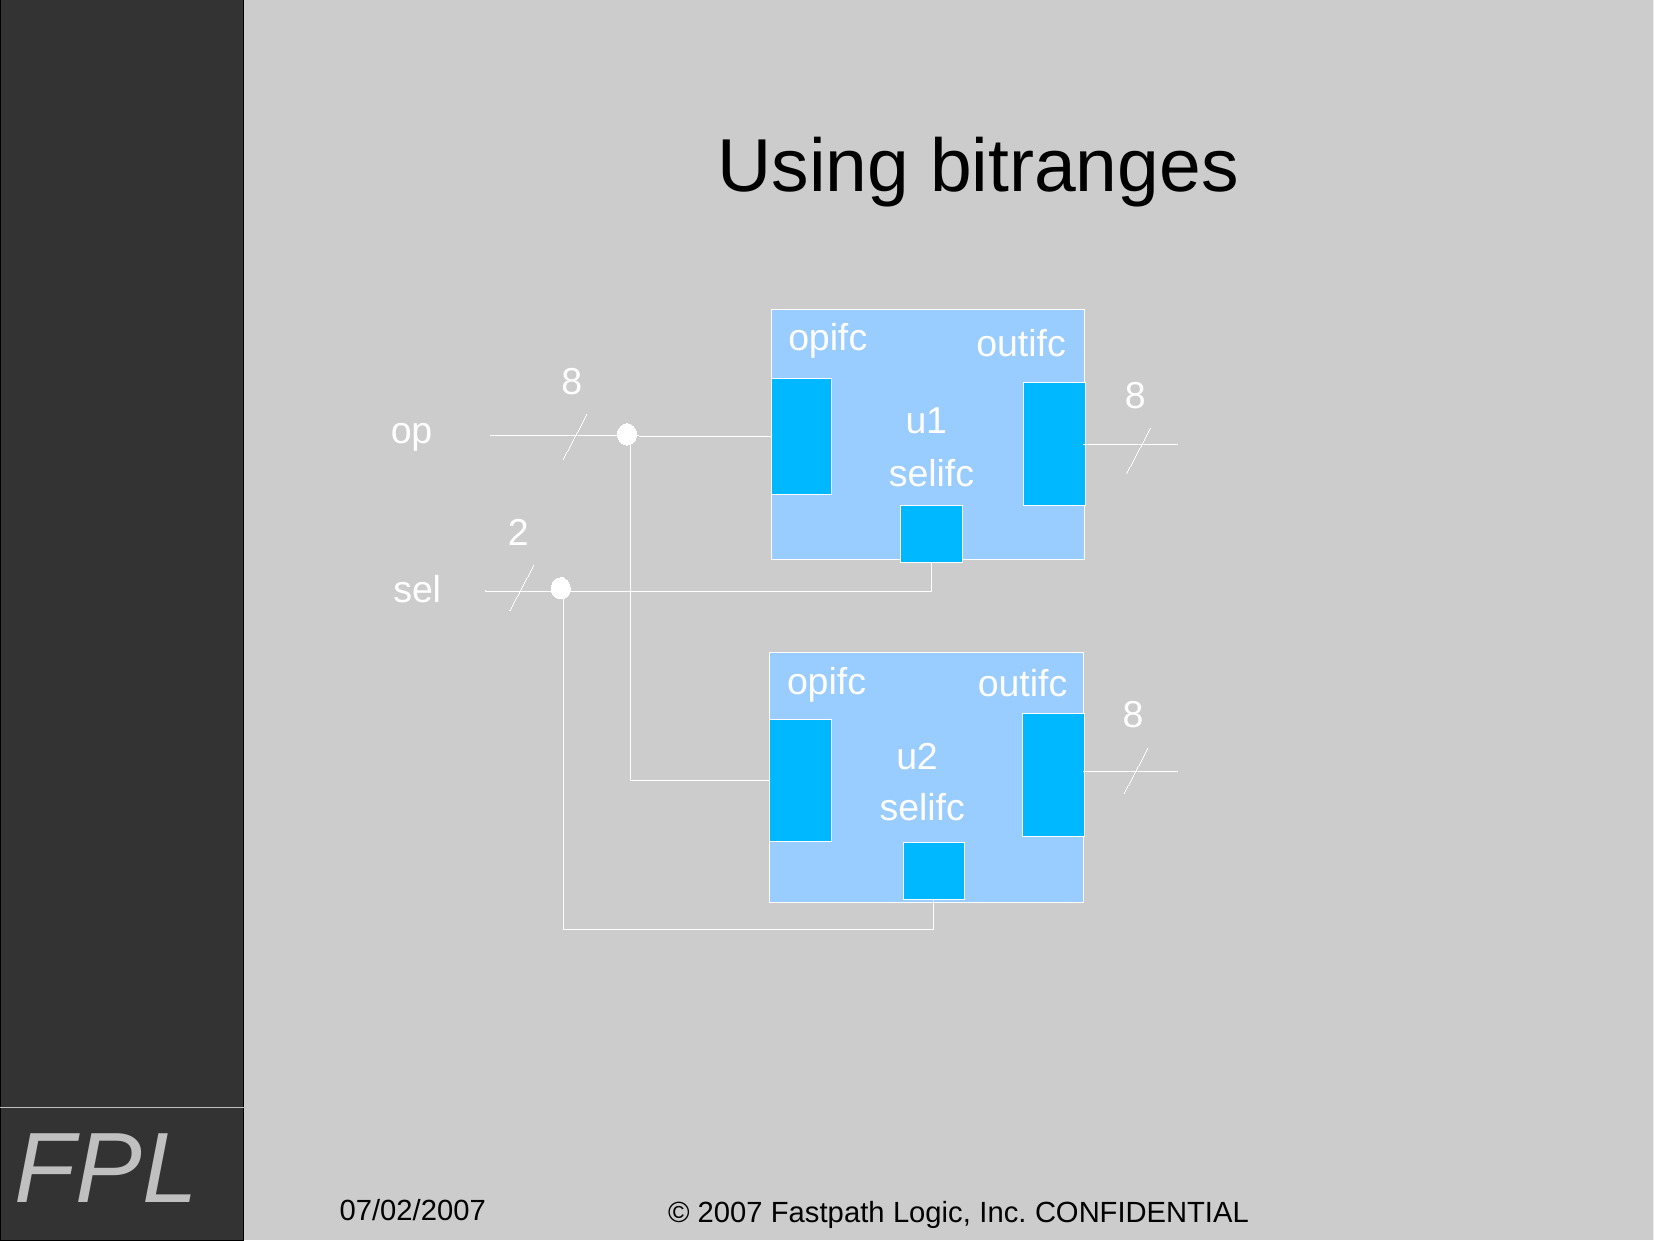

# Using bitranges
opifc
outifc
8
8
u1
op
selifc
2
sel
opifc
outifc
8
u2
selifc
07/02/2007
© 2007 FASTPATH LOGIC INC.